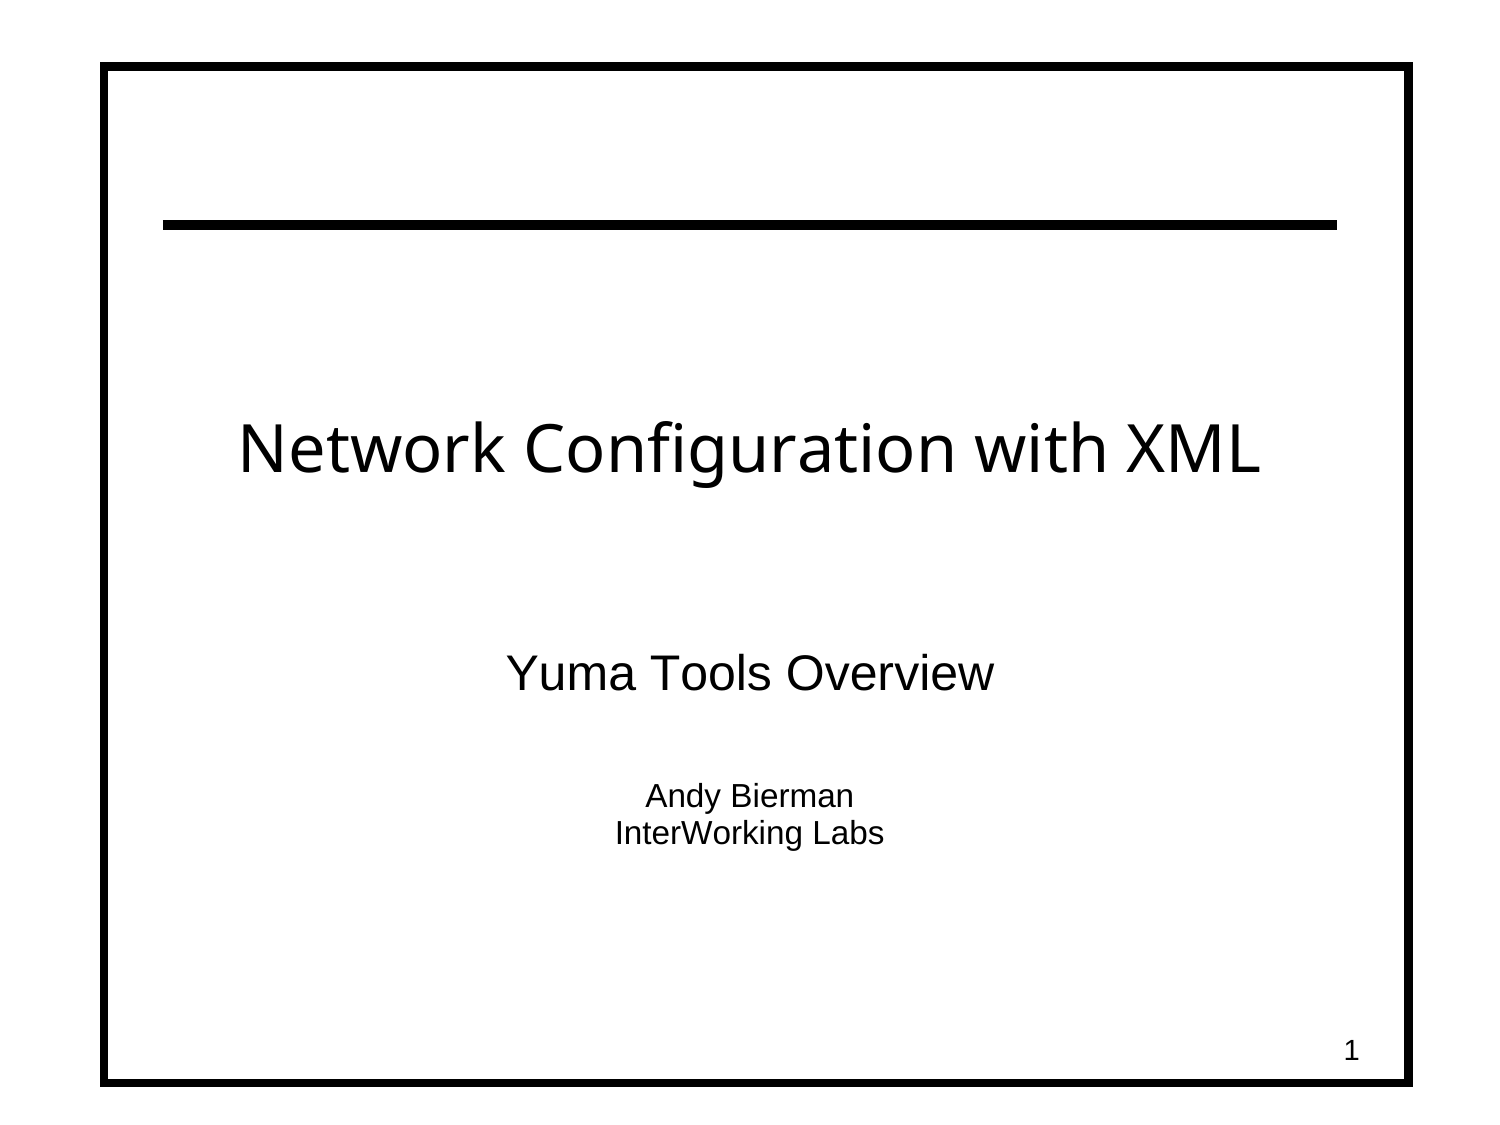

# Network Configuration with XML
Yuma Tools Overview
Andy Bierman
InterWorking Labs
1